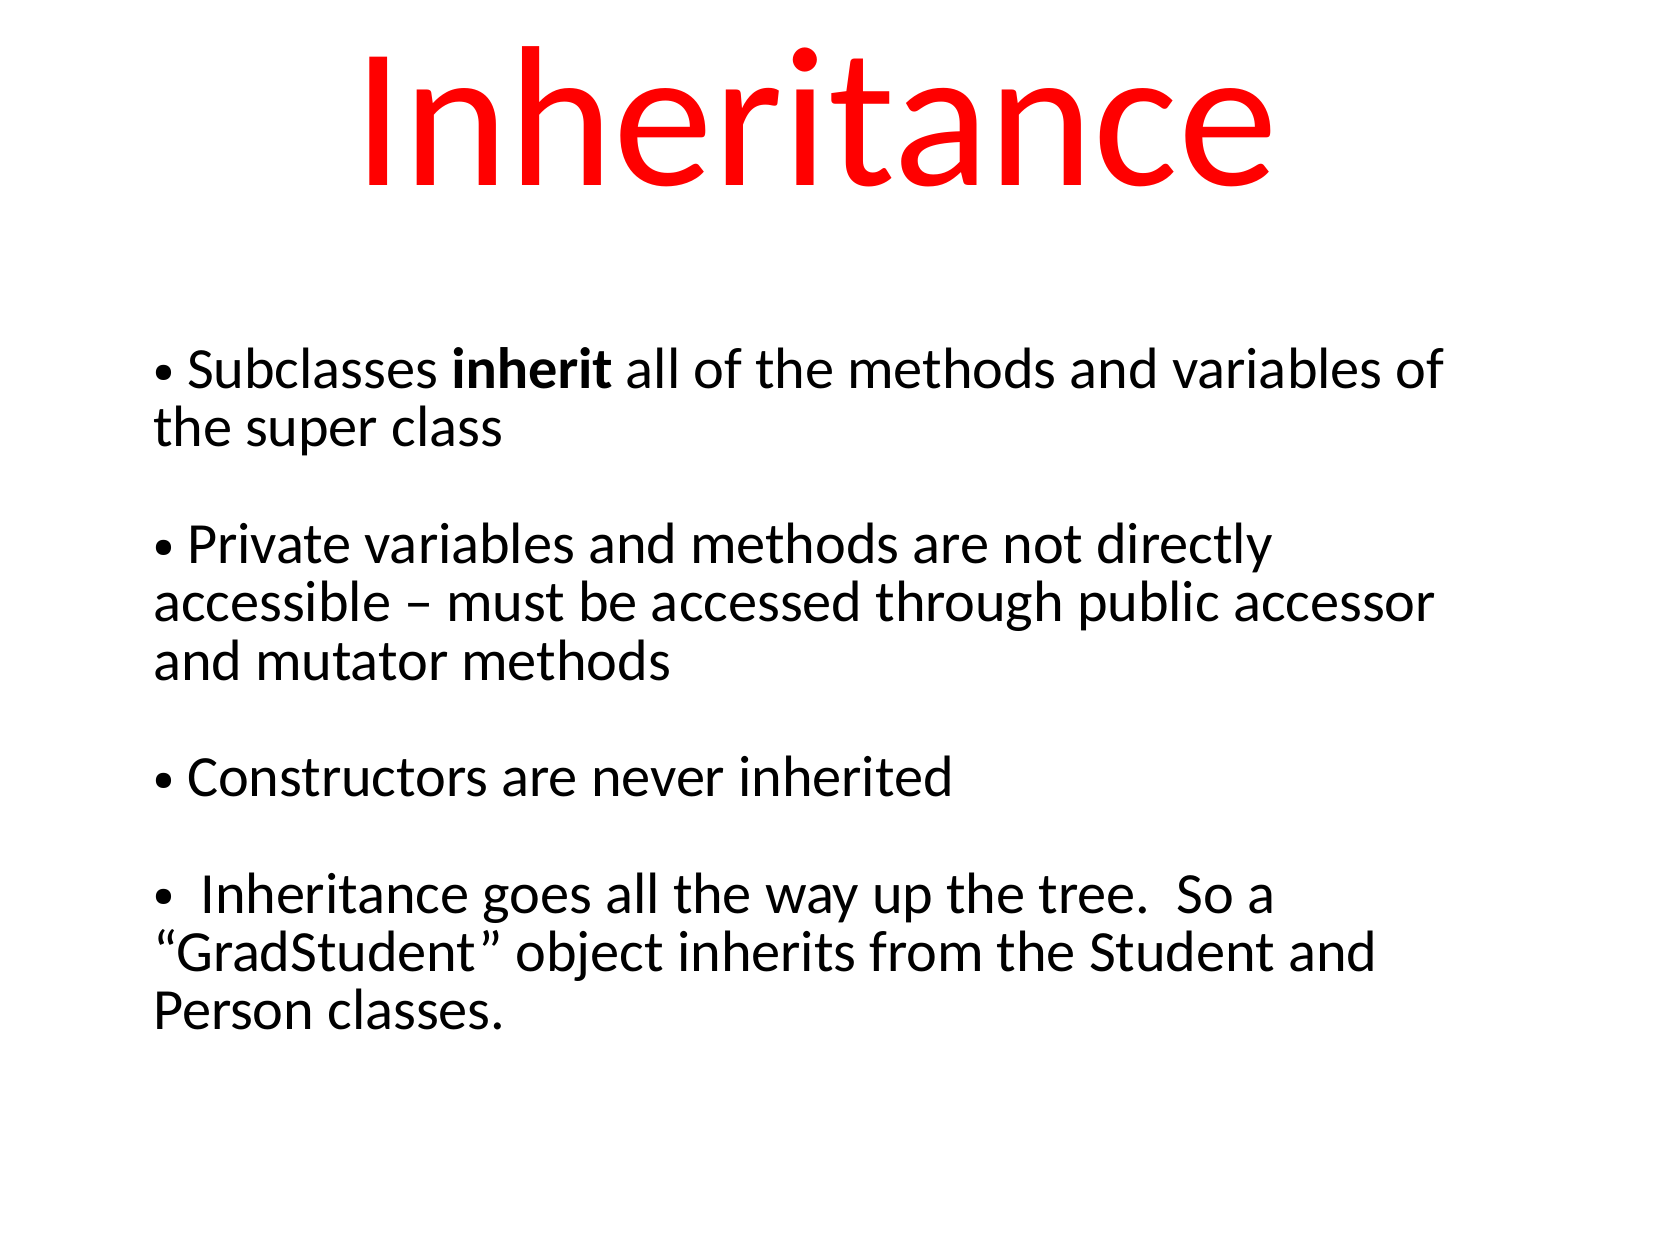

Inheritance
 Subclasses inherit all of the methods and variables of the super class
 Private variables and methods are not directly accessible – must be accessed through public accessor and mutator methods
 Constructors are never inherited
 Inheritance goes all the way up the tree. So a “GradStudent” object inherits from the Student and Person classes.